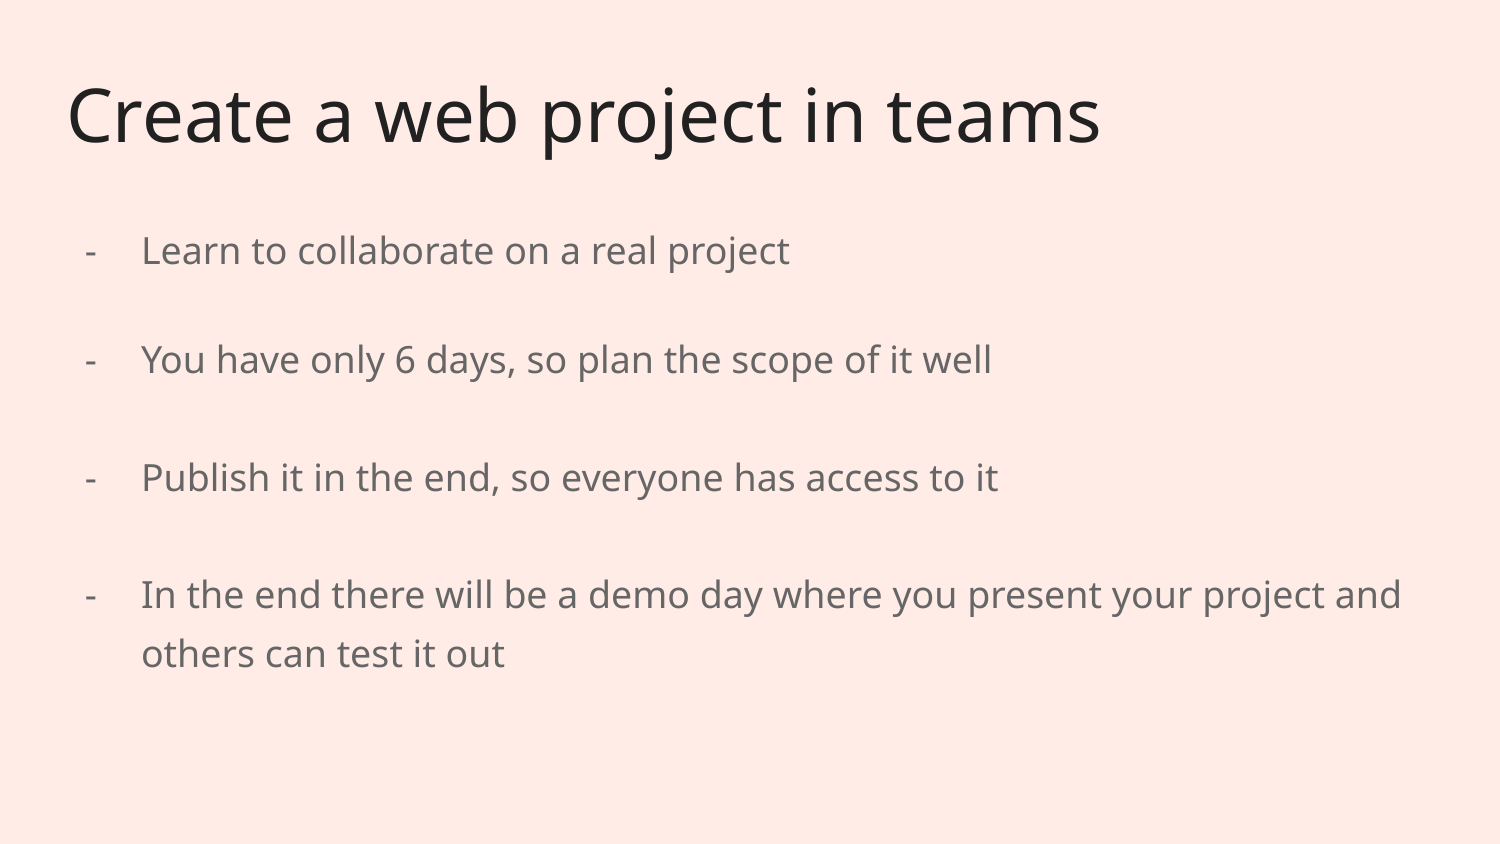

# Create a web project in teams
Learn to collaborate on a real project
You have only 6 days, so plan the scope of it well
Publish it in the end, so everyone has access to it
In the end there will be a demo day where you present your project and others can test it out